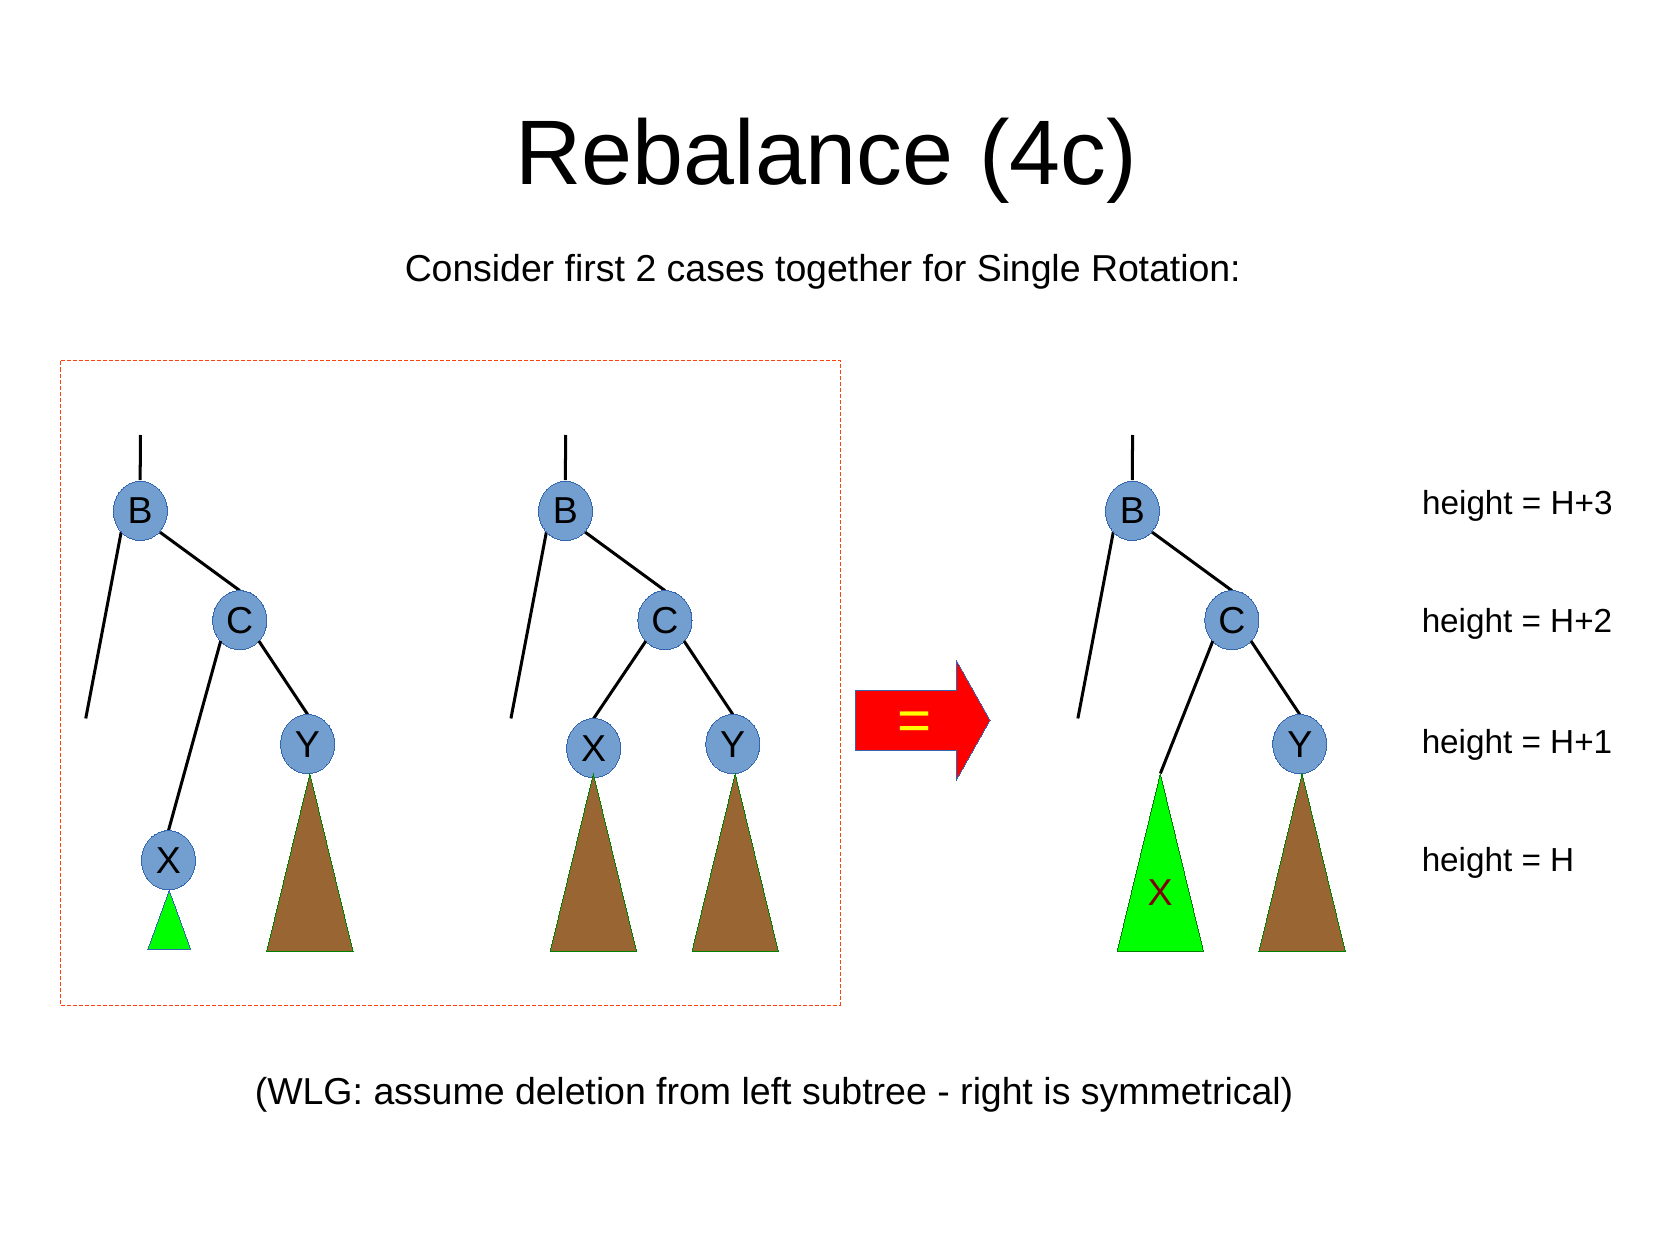

# Rebalance (4c)
Consider first 2 cases together for Single Rotation:
height = H+3
B
B
B
C
C
C
height = H+2
=
Y
Y
Y
height = H+1
X
X
X
height = H
(WLG: assume deletion from left subtree - right is symmetrical)